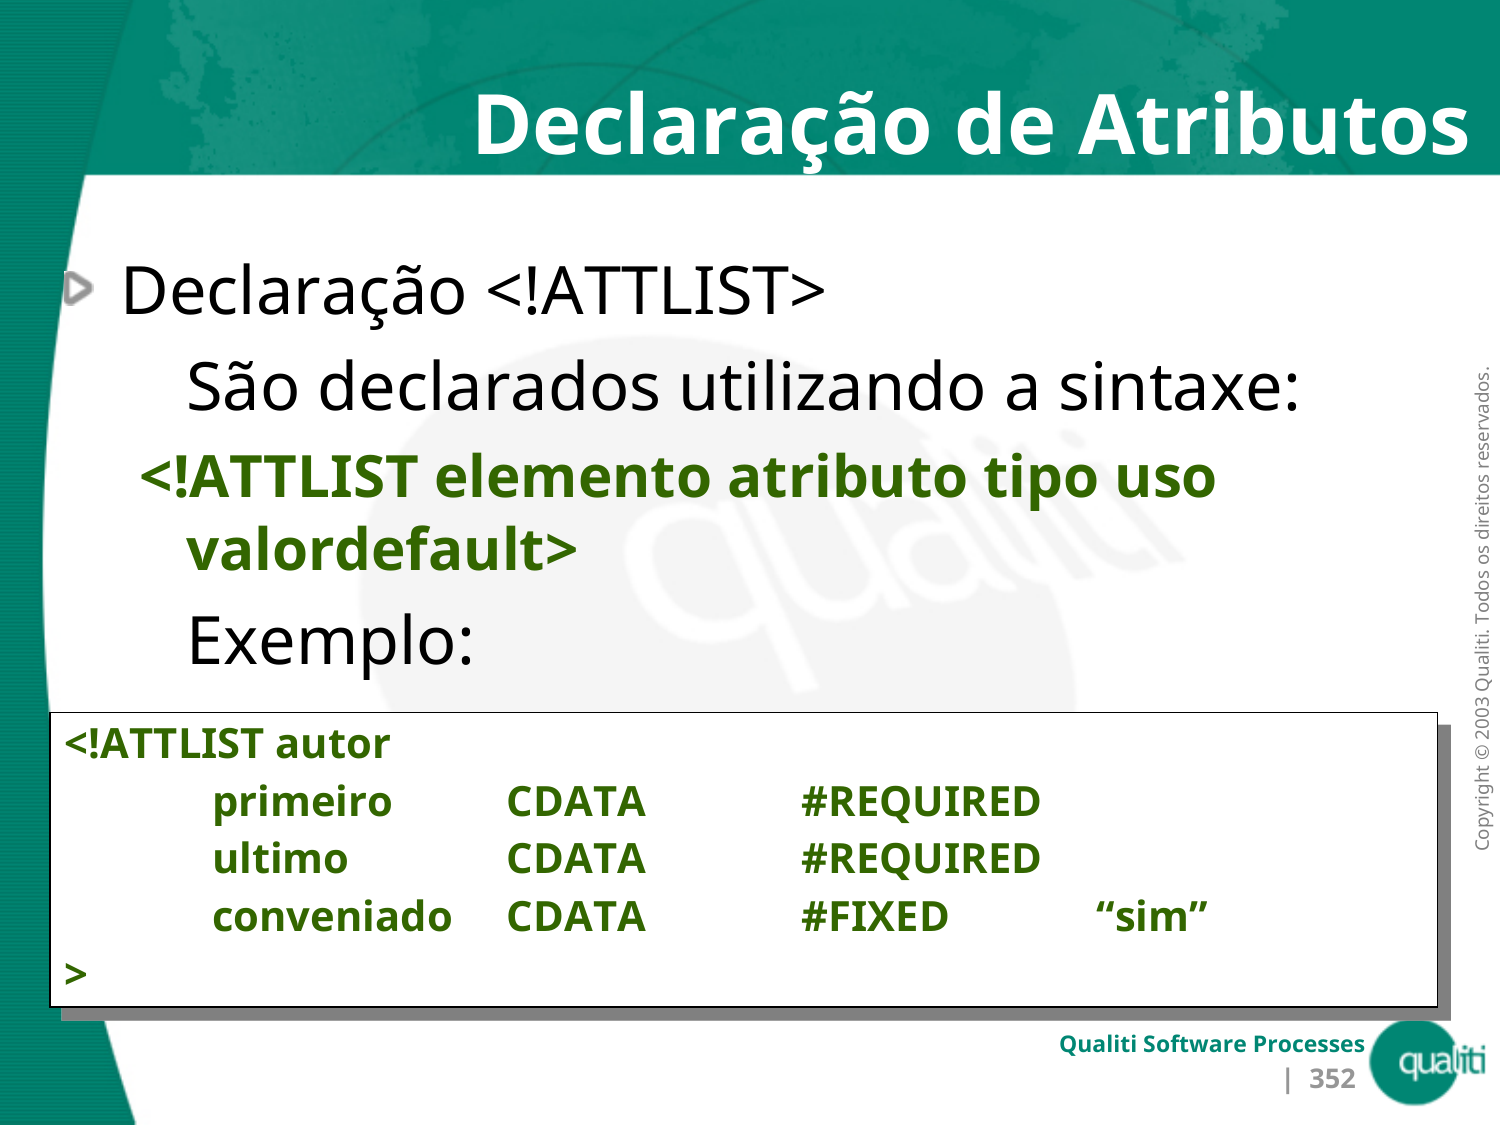

# Declaração de Atributos
Declaração <!ATTLIST>
São declarados utilizando a sintaxe:
<!ATTLIST elemento atributo tipo uso valordefault>
Exemplo:
<!ATTLIST autor
		primeiro	 	CDATA		 	#REQUIRED
		ultimo			CDATA			#REQUIRED
		conveniado	CDATA			#FIXED		“sim”
>